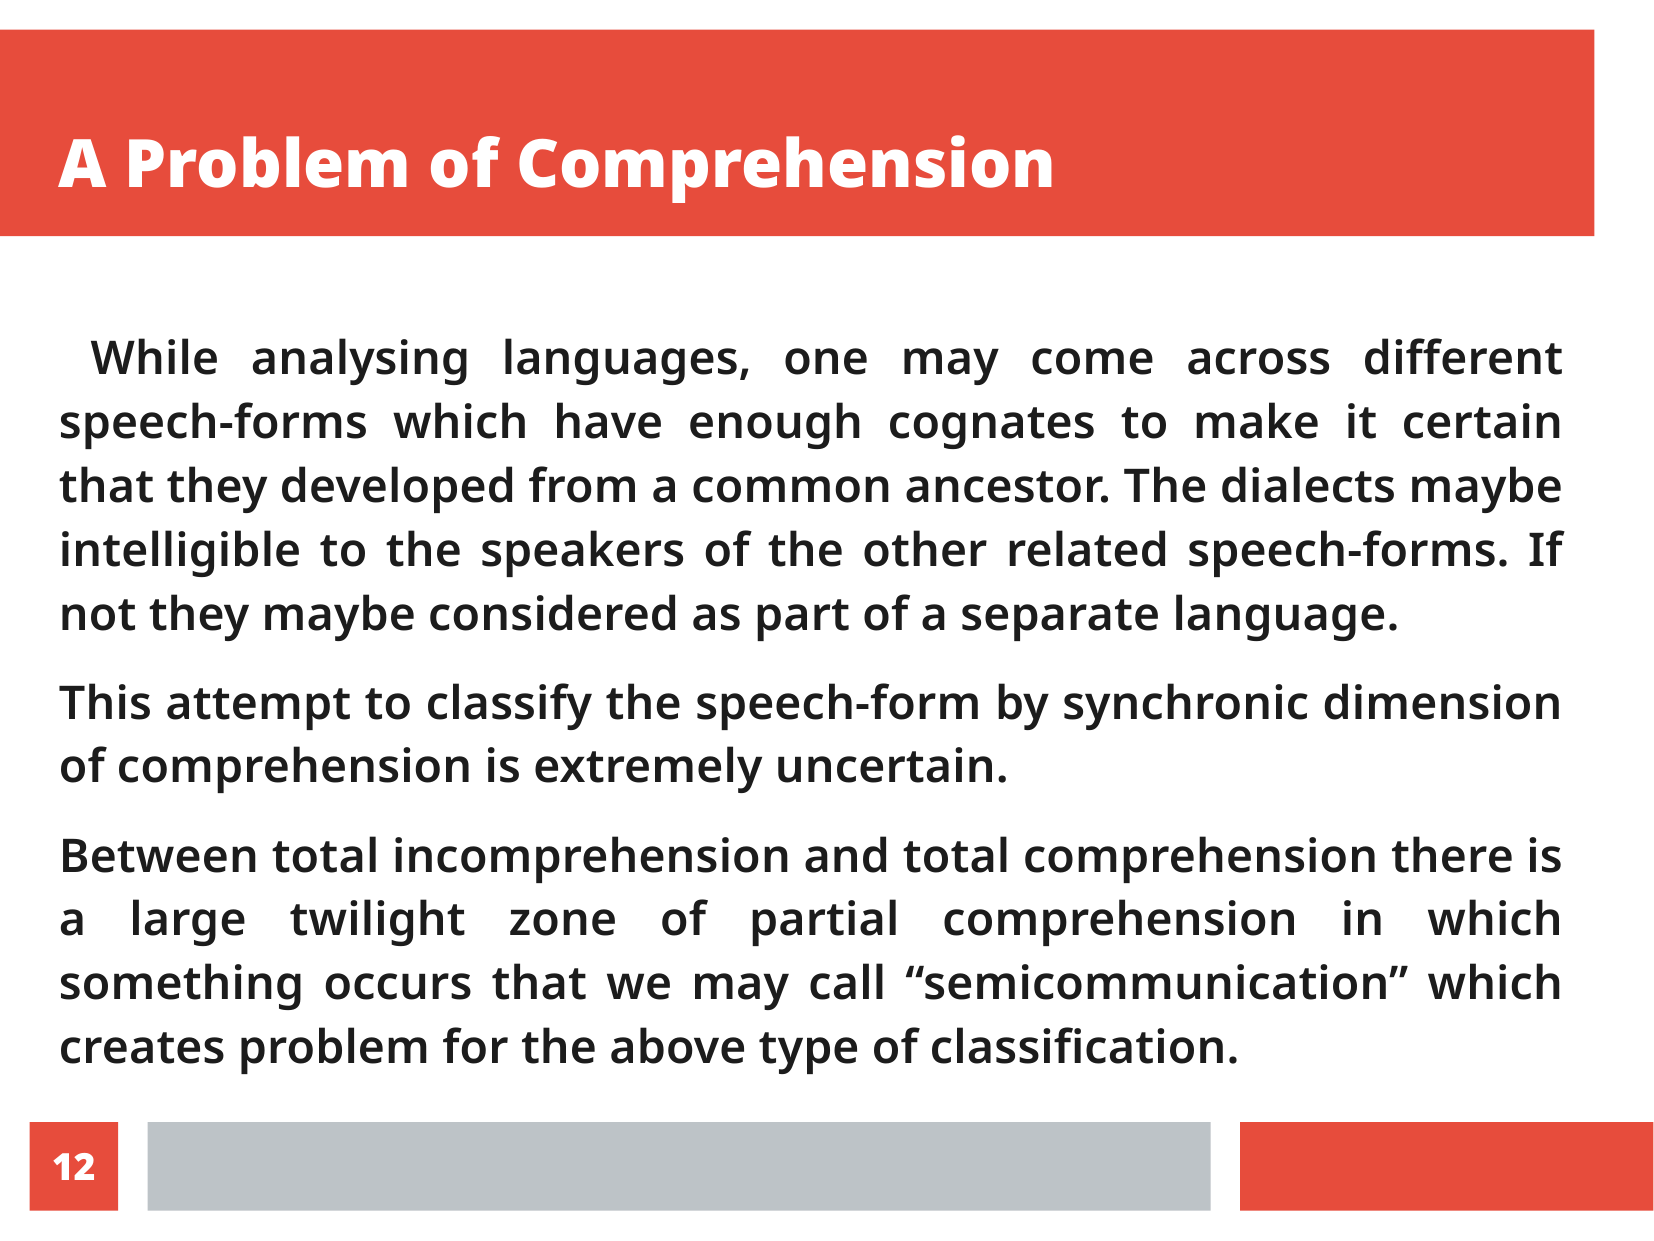

# A Problem of Comprehension
 While analysing languages, one may come across different speech-forms which have enough cognates to make it certain that they developed from a common ancestor. The dialects maybe intelligible to the speakers of the other related speech-forms. If not they maybe considered as part of a separate language.
This attempt to classify the speech-form by synchronic dimension of comprehension is extremely uncertain.
Between total incomprehension and total comprehension there is a large twilight zone of partial comprehension in which something occurs that we may call “semicommunication” which creates problem for the above type of classification.
12